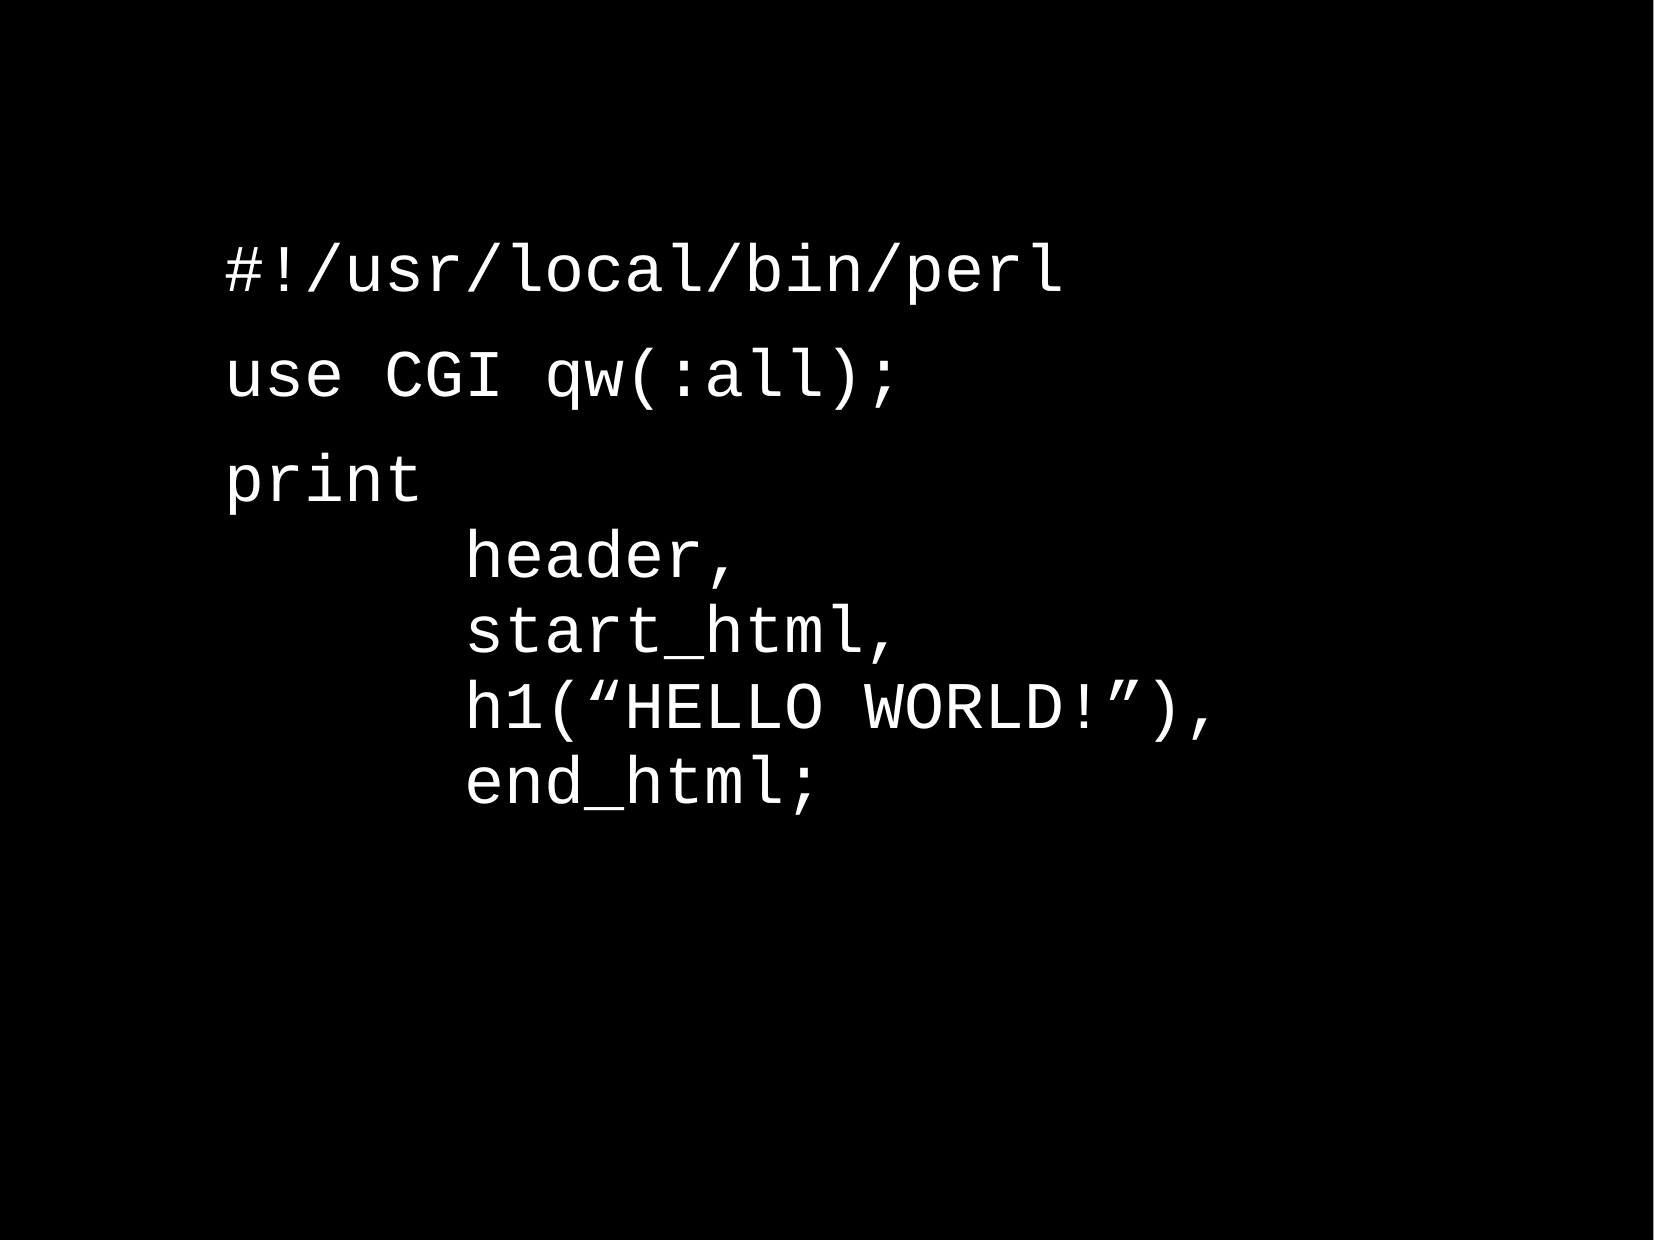

# #!/usr/local/bin/perl
use CGI qw(:all);
print
 header,
 start_html,
 h1(“HELLO WORLD!”),
 end_html;